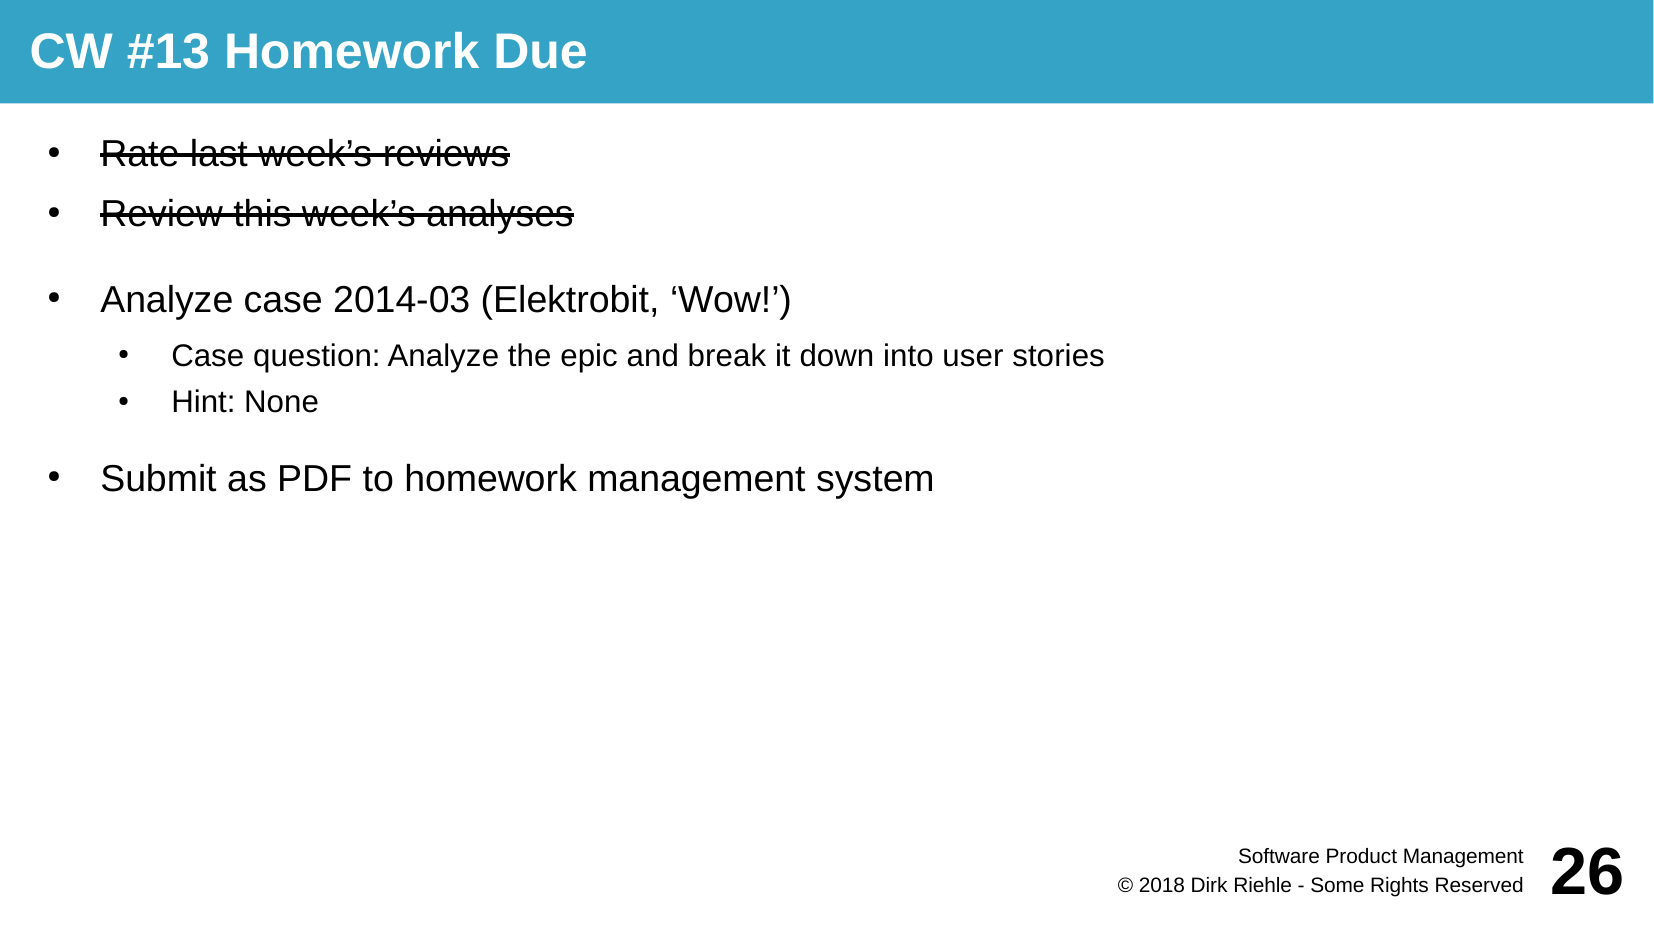

# CW #13 Homework Due
Rate last week’s reviews
Review this week’s analyses
Analyze case 2014-03 (Elektrobit, ‘Wow!’)
Case question: Analyze the epic and break it down into user stories
Hint: None
Submit as PDF to homework management system
Software Product Management
26
© 2018 Dirk Riehle - Some Rights Reserved